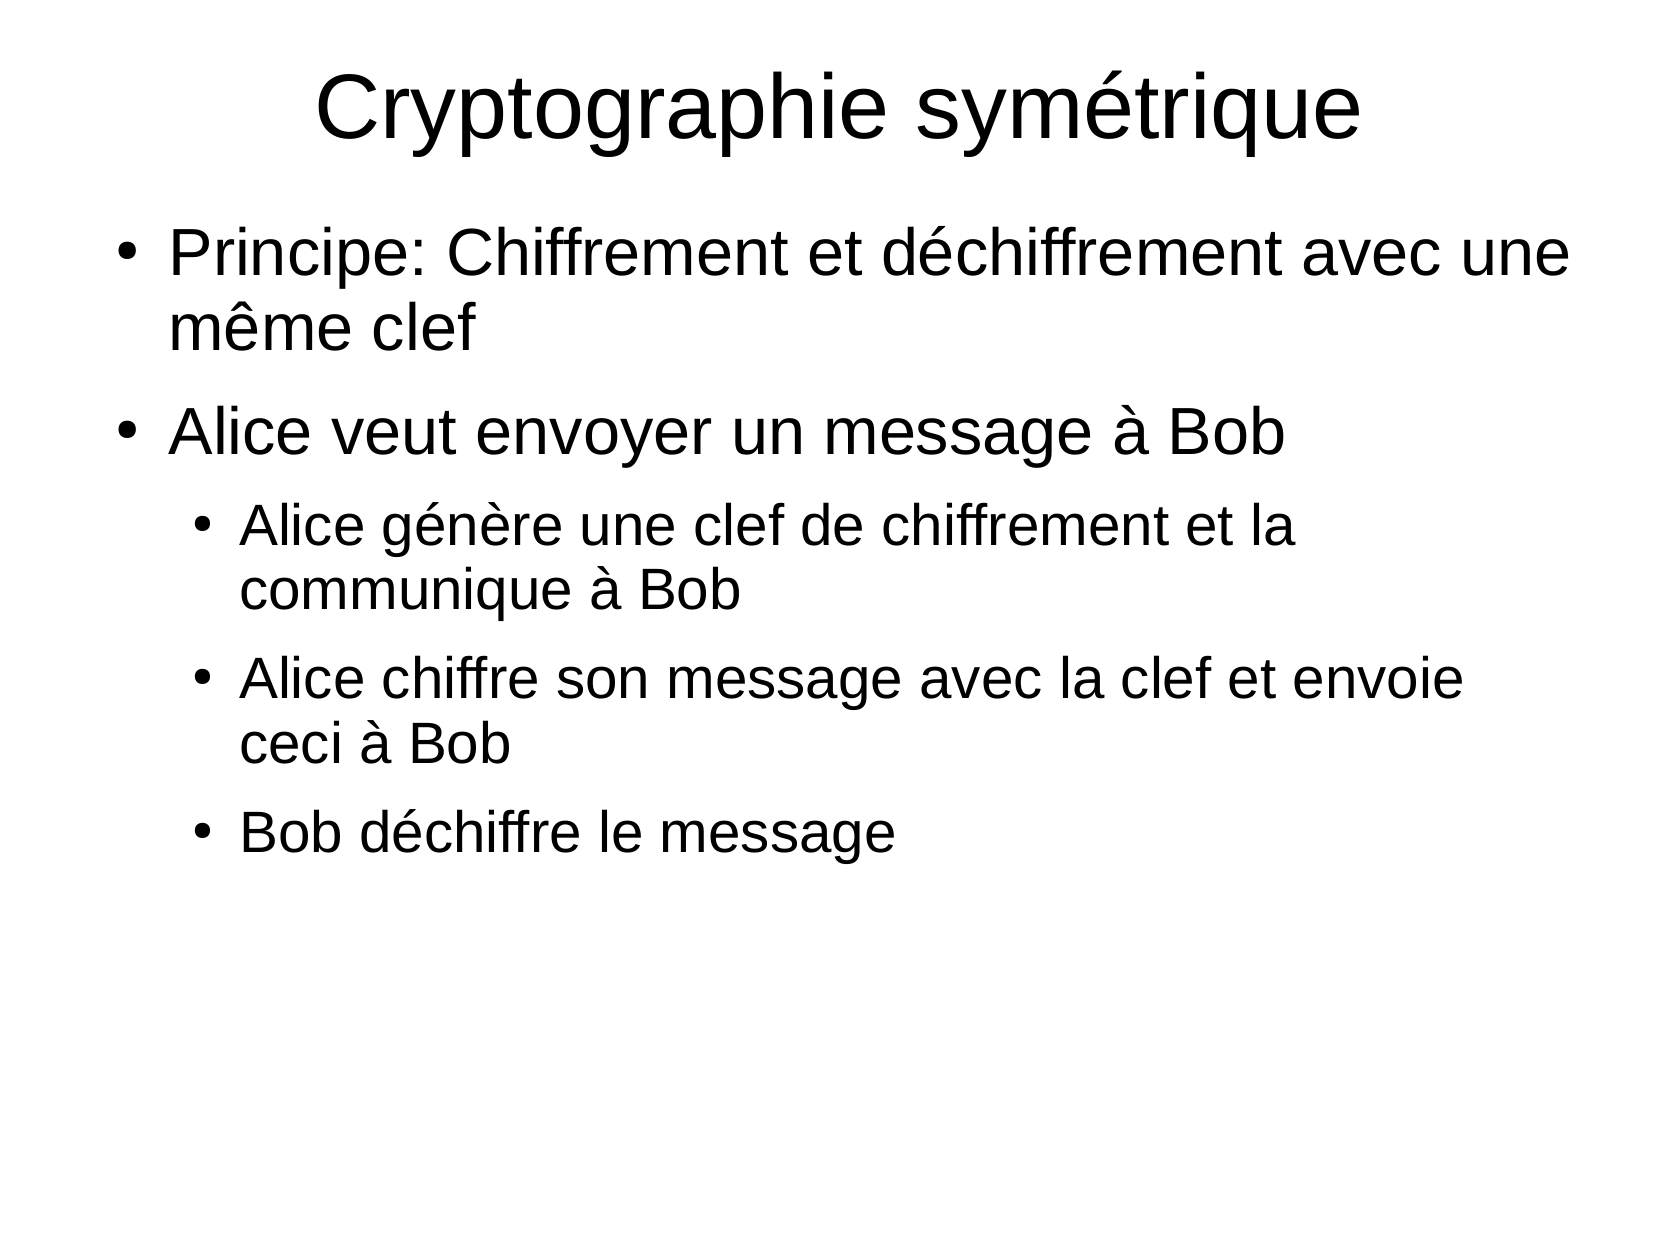

# Cryptographie symétrique
Principe: Chiffrement et déchiffrement avec une même clef
Alice veut envoyer un message à Bob
Alice génère une clef de chiffrement et la communique à Bob
Alice chiffre son message avec la clef et envoie ceci à Bob
Bob déchiffre le message